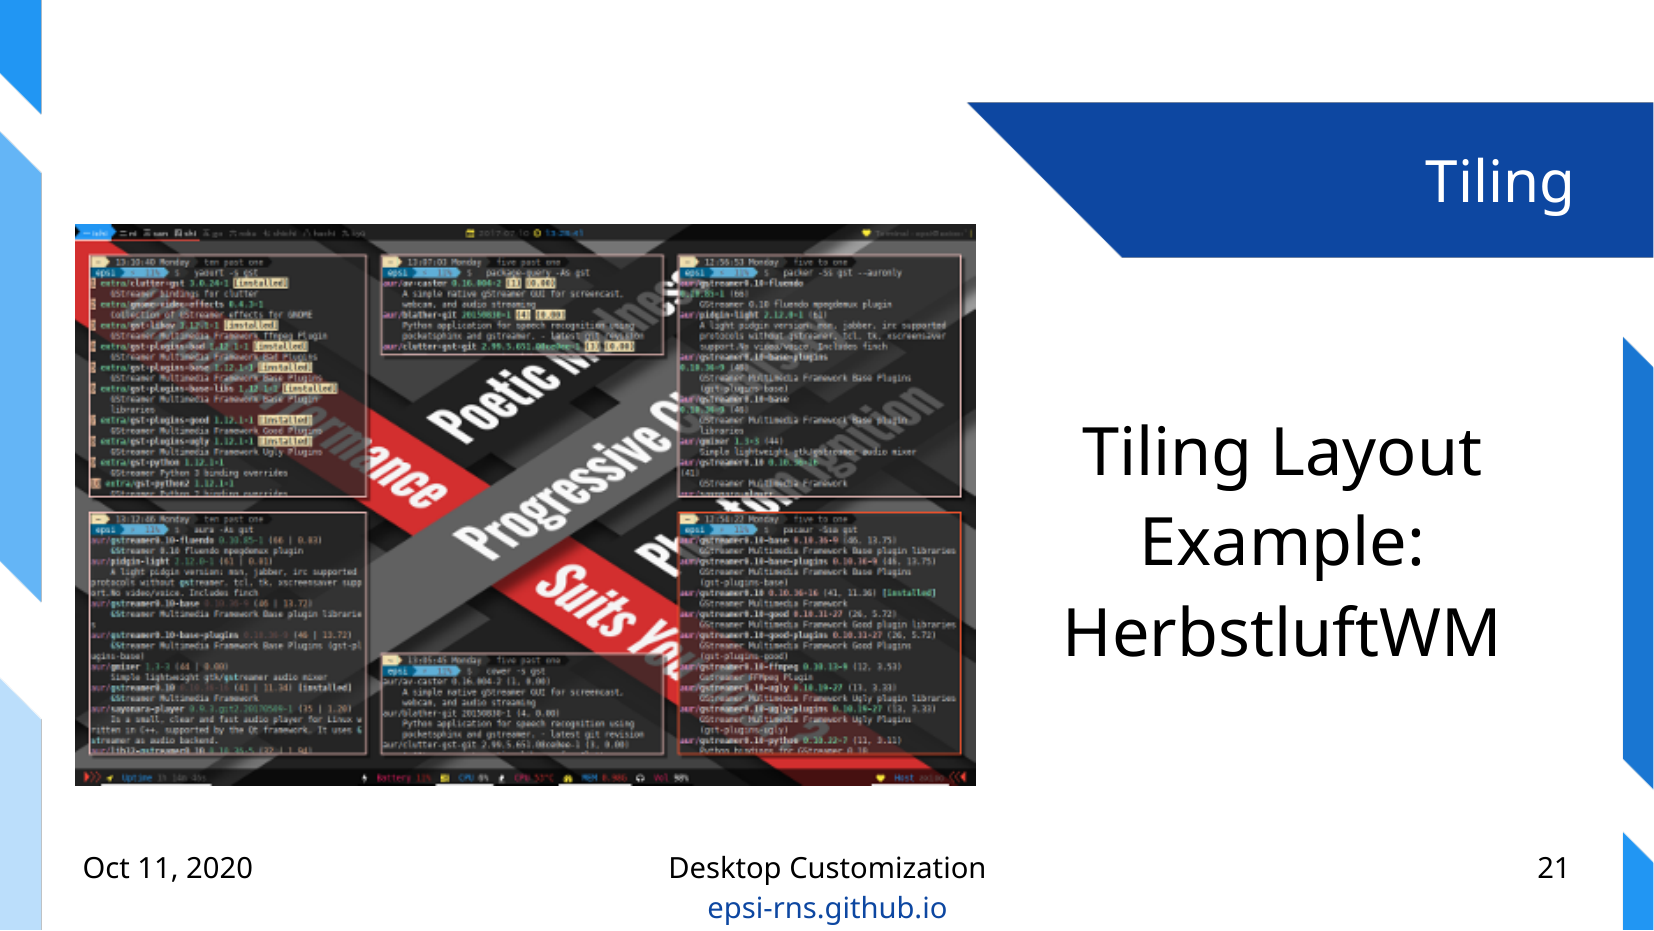

# Tiling
Tiling Layout Example: HerbstluftWM
Oct 11, 2020
Desktop Customization
21